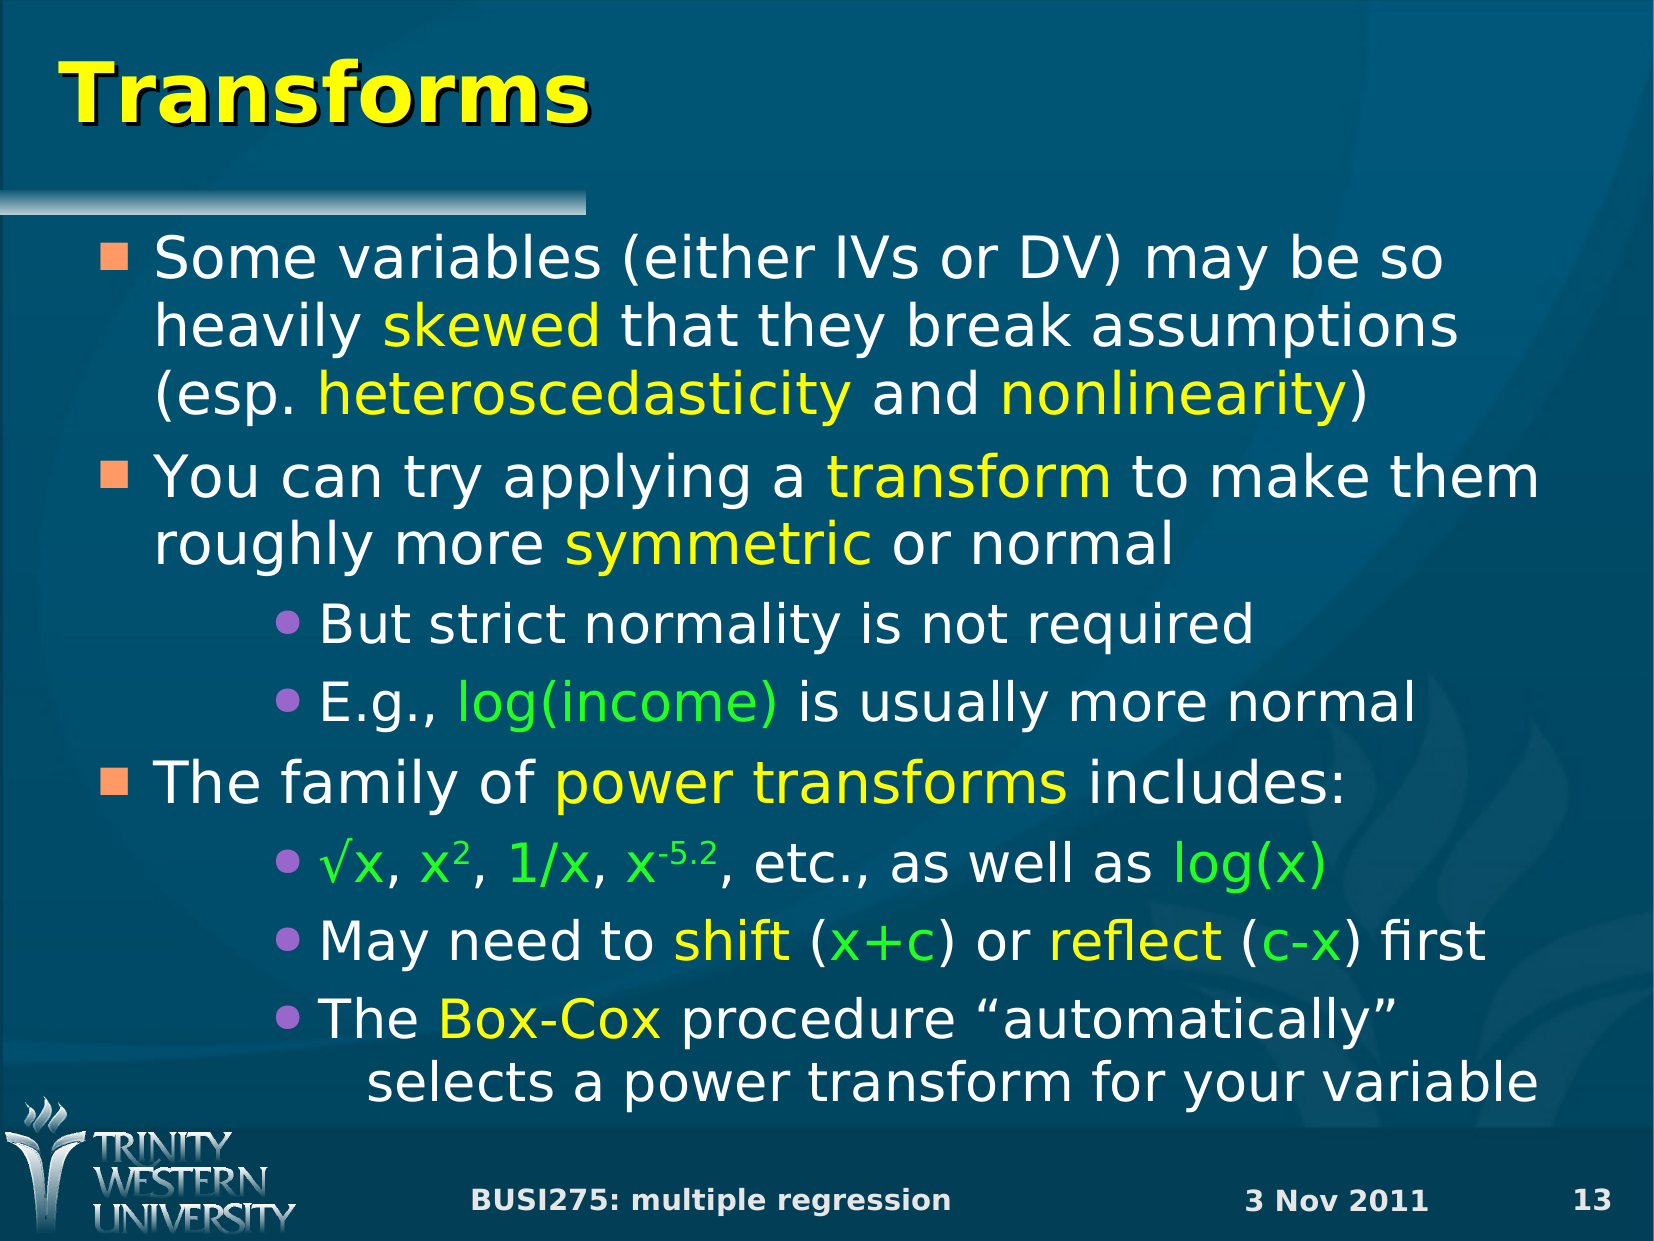

# Transforms
Some variables (either IVs or DV) may be so heavily skewed that they break assumptions (esp. heteroscedasticity and nonlinearity)
You can try applying a transform to make them roughly more symmetric or normal
But strict normality is not required
E.g., log(income) is usually more normal
The family of power transforms includes:
√x, x2, 1/x, x-5.2, etc., as well as log(x)
May need to shift (x+c) or reflect (c-x) first
The Box-Cox procedure “automatically” selects a power transform for your variable
BUSI275: multiple regression
3 Nov 2011
13